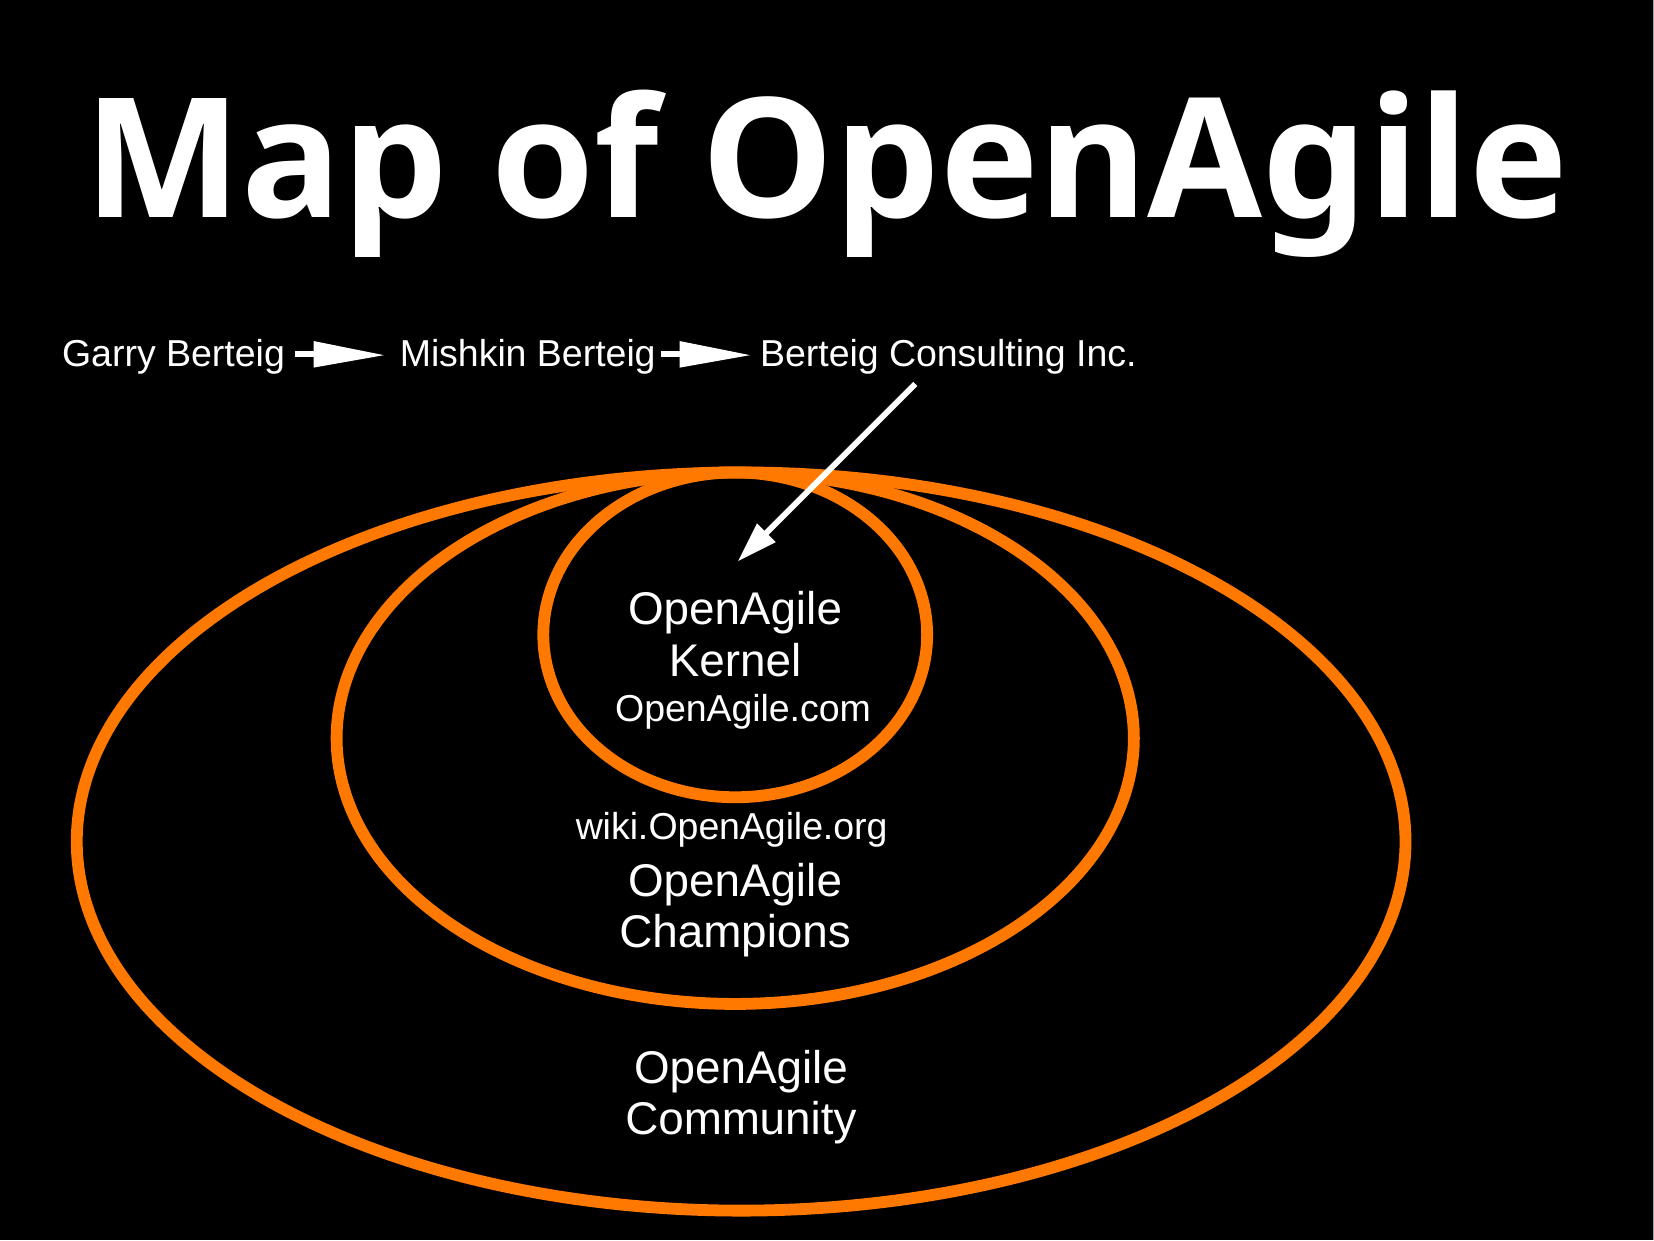

# Map of OpenAgile
Garry Berteig Mishkin Berteig Berteig Consulting Inc.
OpenAgile
Community
OpenAgile
Champions
OpenAgile
Kernel
OpenAgile.com
wiki.OpenAgile.org